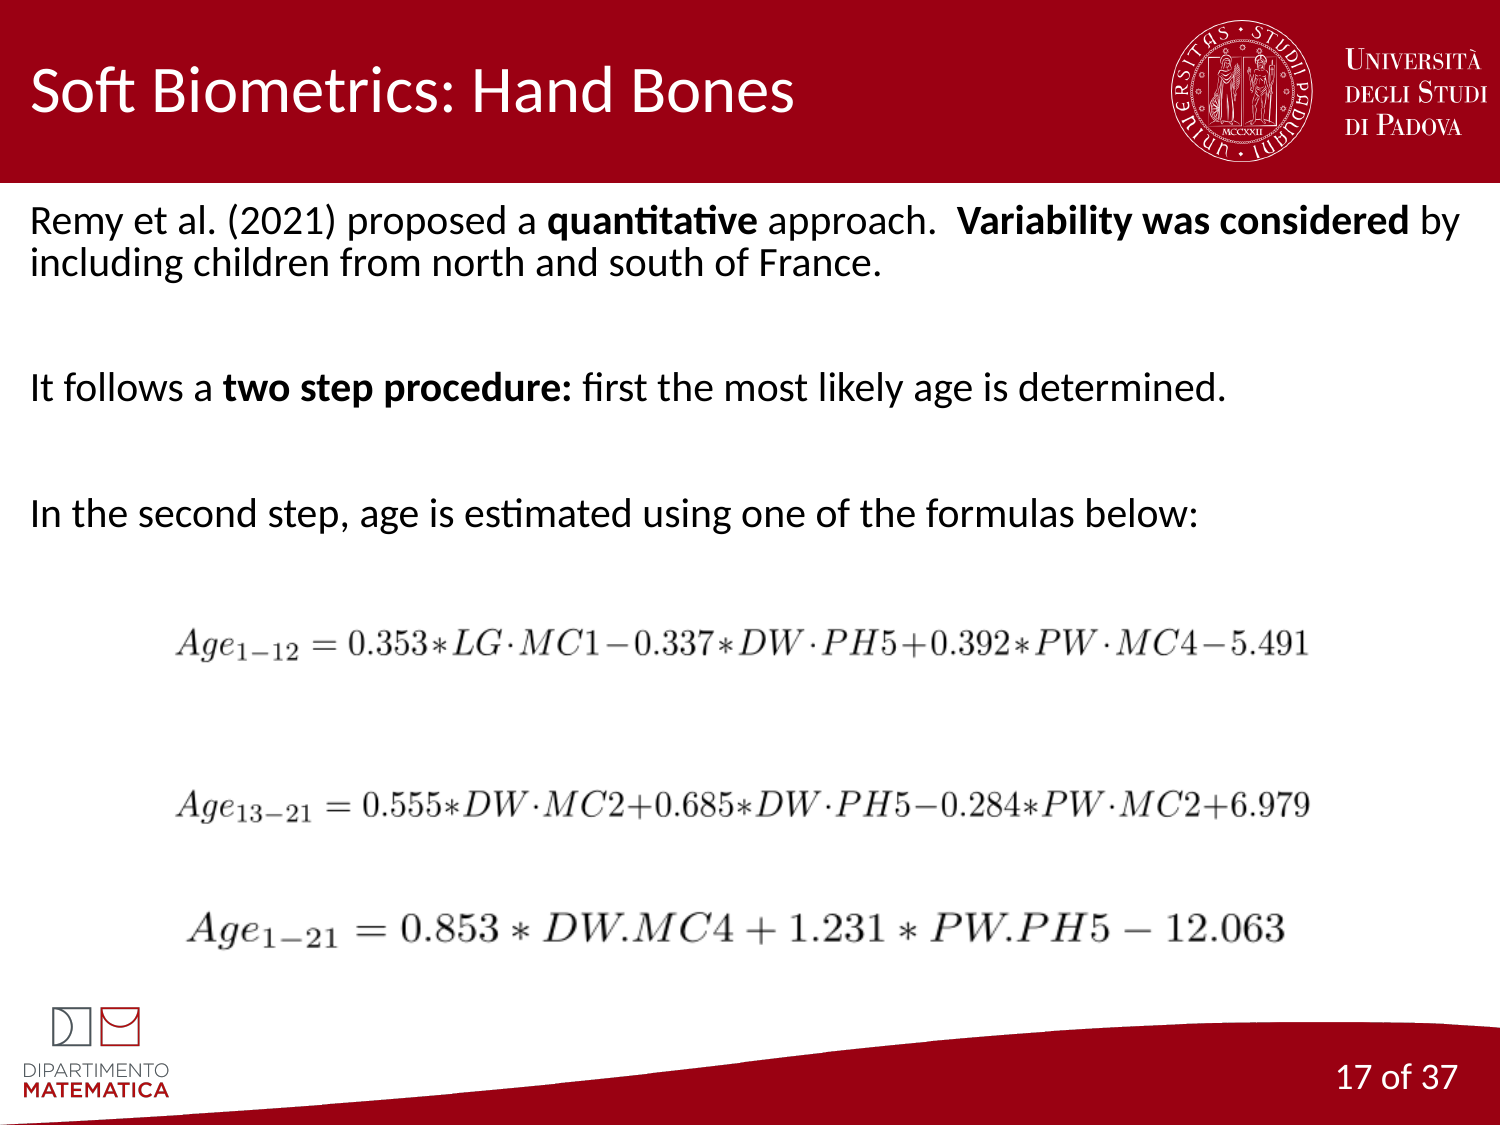

# Soft Biometrics: Hand Bones
Remy et al. (2021) proposed a quantitative approach. Variability was considered by including children from north and south of France.
It follows a two step procedure: first the most likely age is determined.
In the second step, age is estimated using one of the formulas below:
 of 37